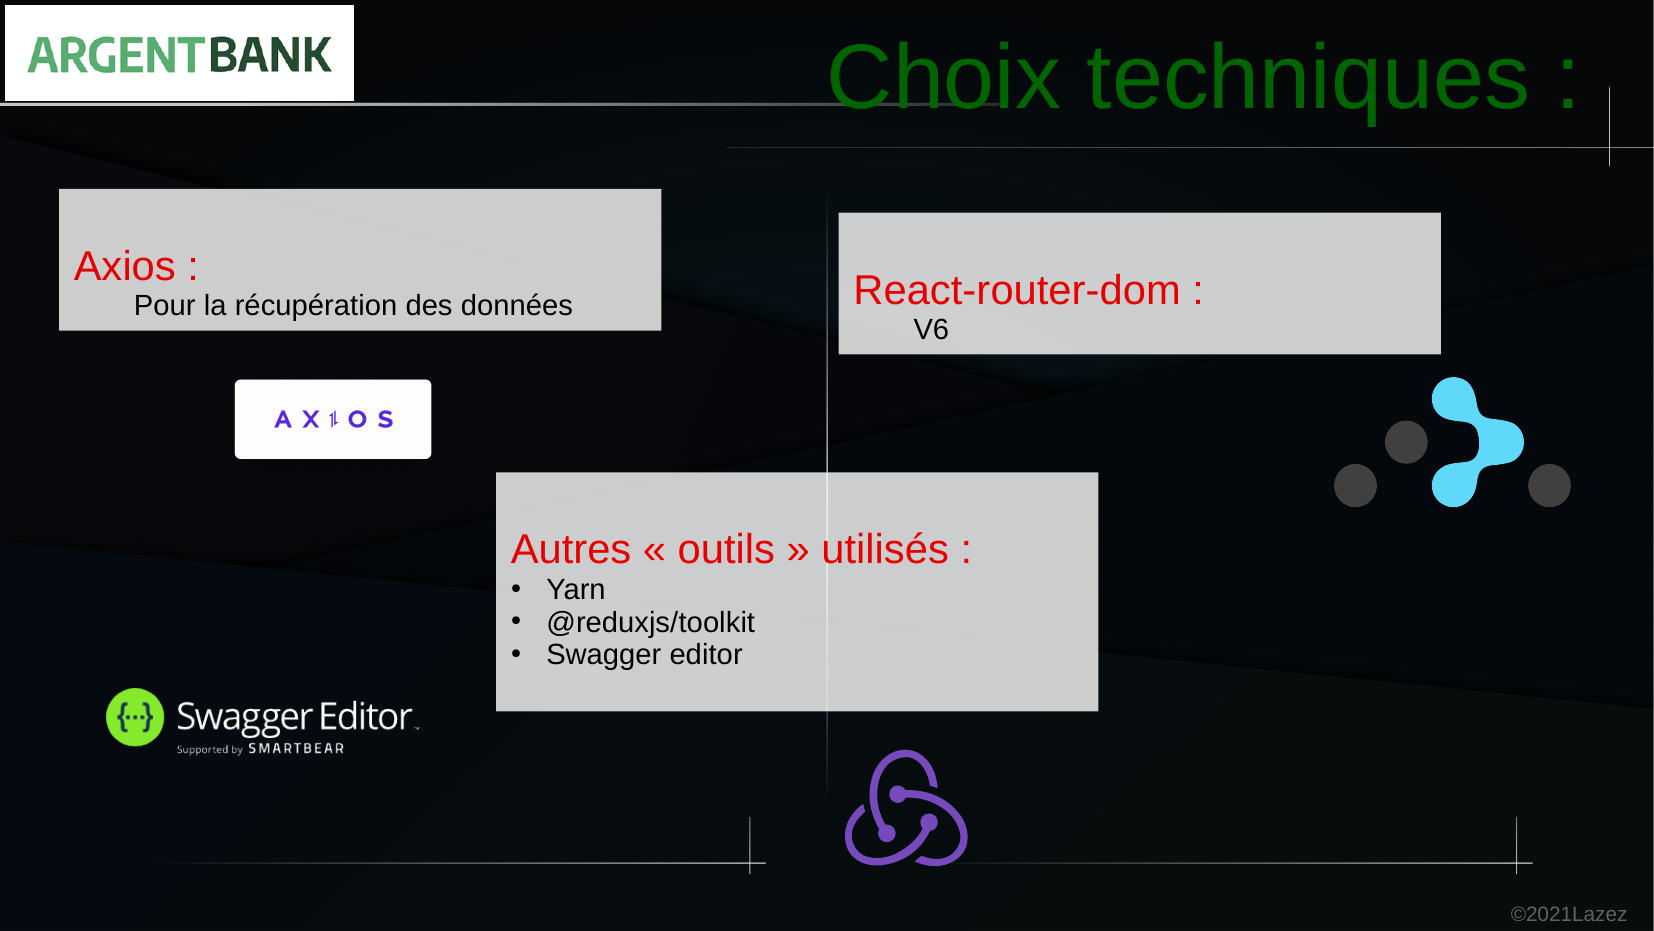

# Choix techniques :
Axios :
 Pour la récupération des données
React-router-dom :
 V6
Autres « outils » utilisés :
Yarn
@reduxjs/toolkit
Swagger editor
©2021Lazez